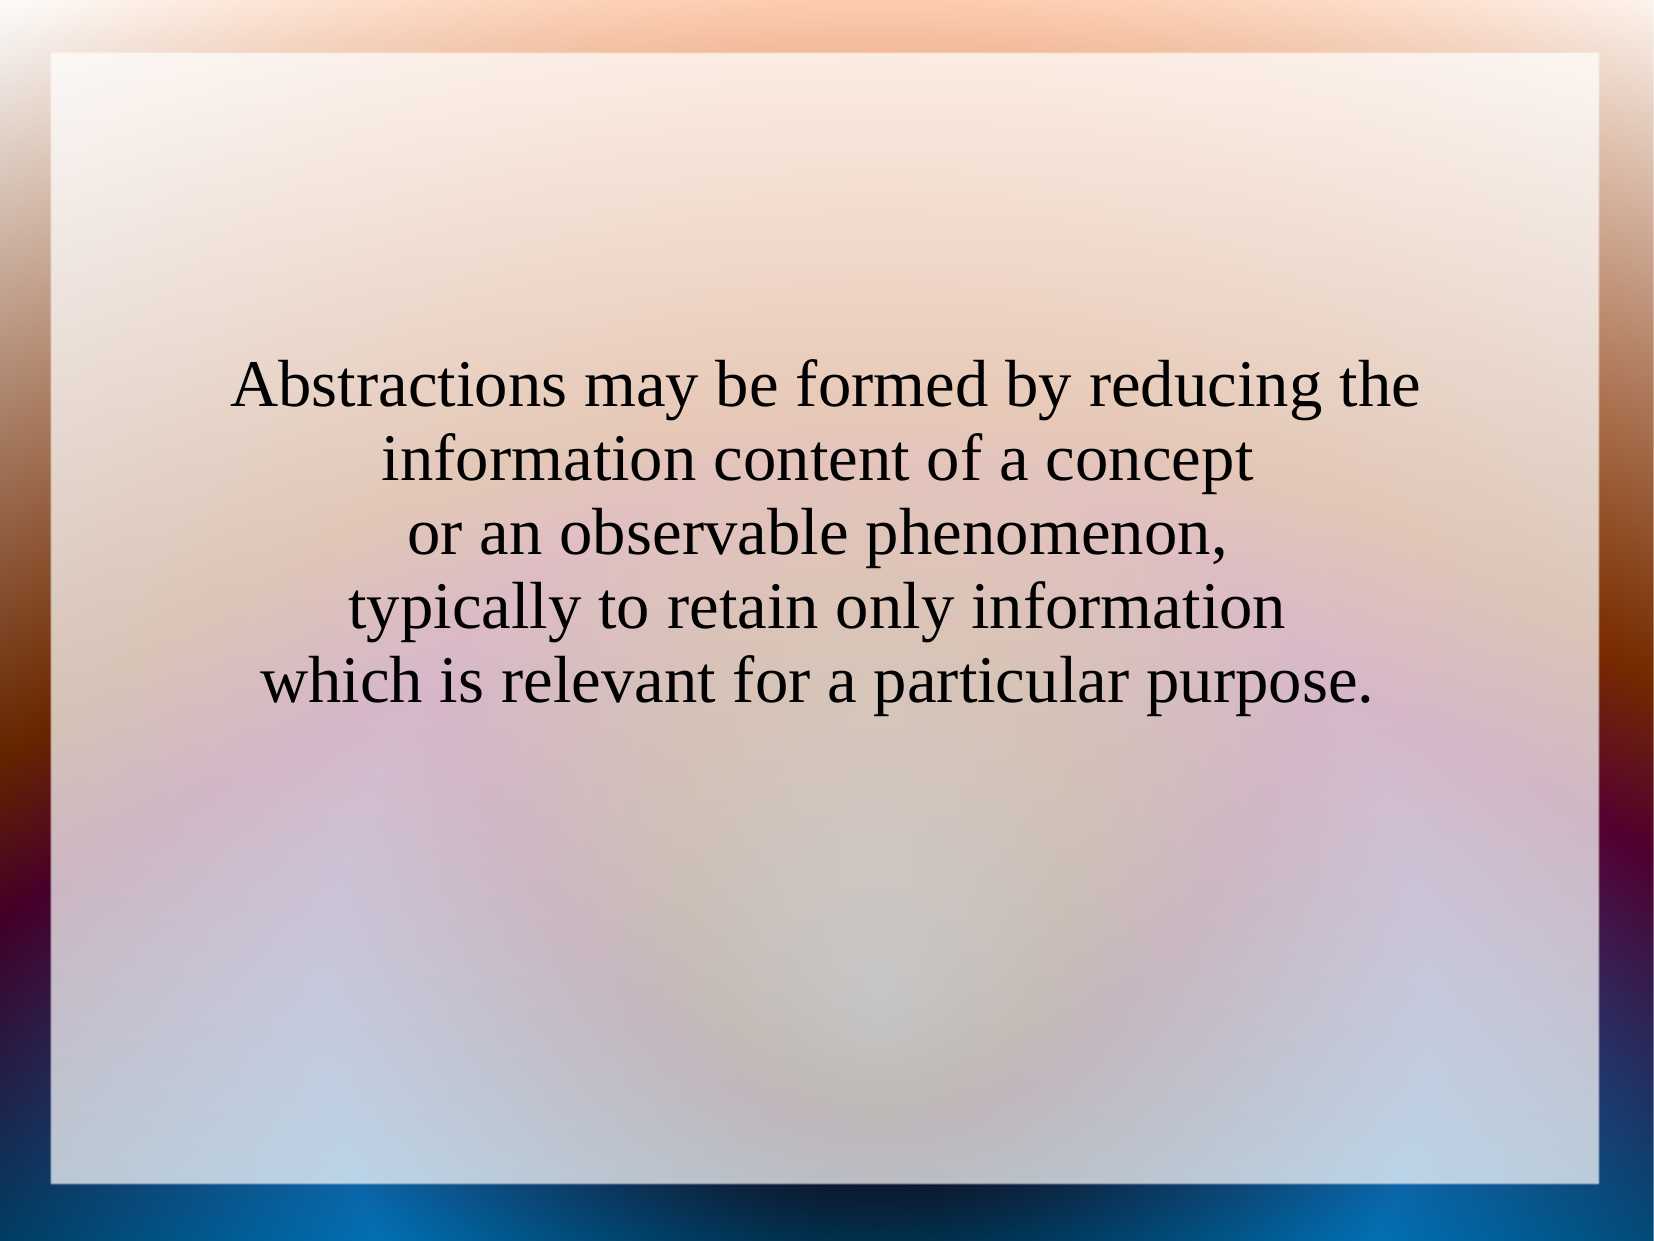

# Abstractions may be formed by reducing the information content of a concept
or an observable phenomenon,
typically to retain only information
which is relevant for a particular purpose.